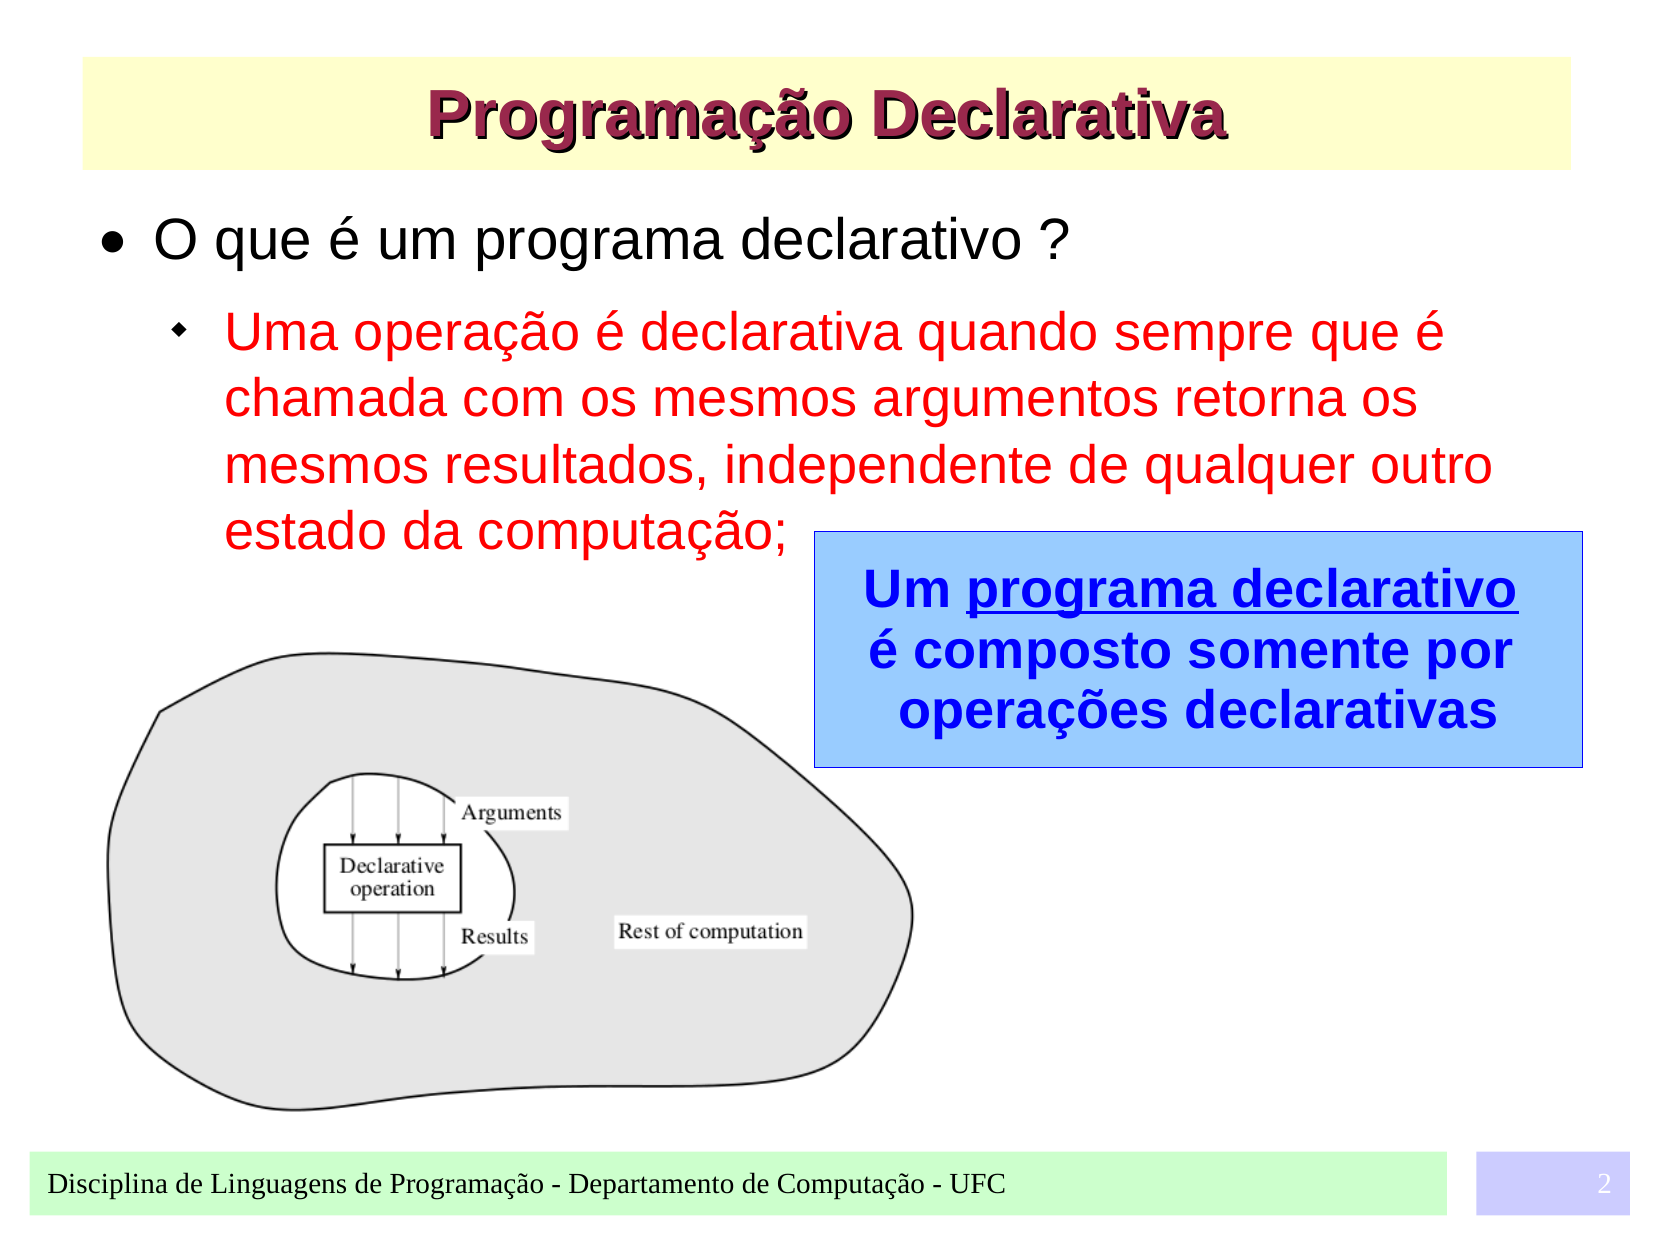

# Programação Declarativa
O que é um programa declarativo ?
Uma operação é declarativa quando sempre que é chamada com os mesmos argumentos retorna os mesmos resultados, independente de qualquer outro estado da computação;
Um programa declarativo
é composto somente por
operações declarativas
Disciplina de Linguagens de Programação - Departamento de Computação - UFC
2